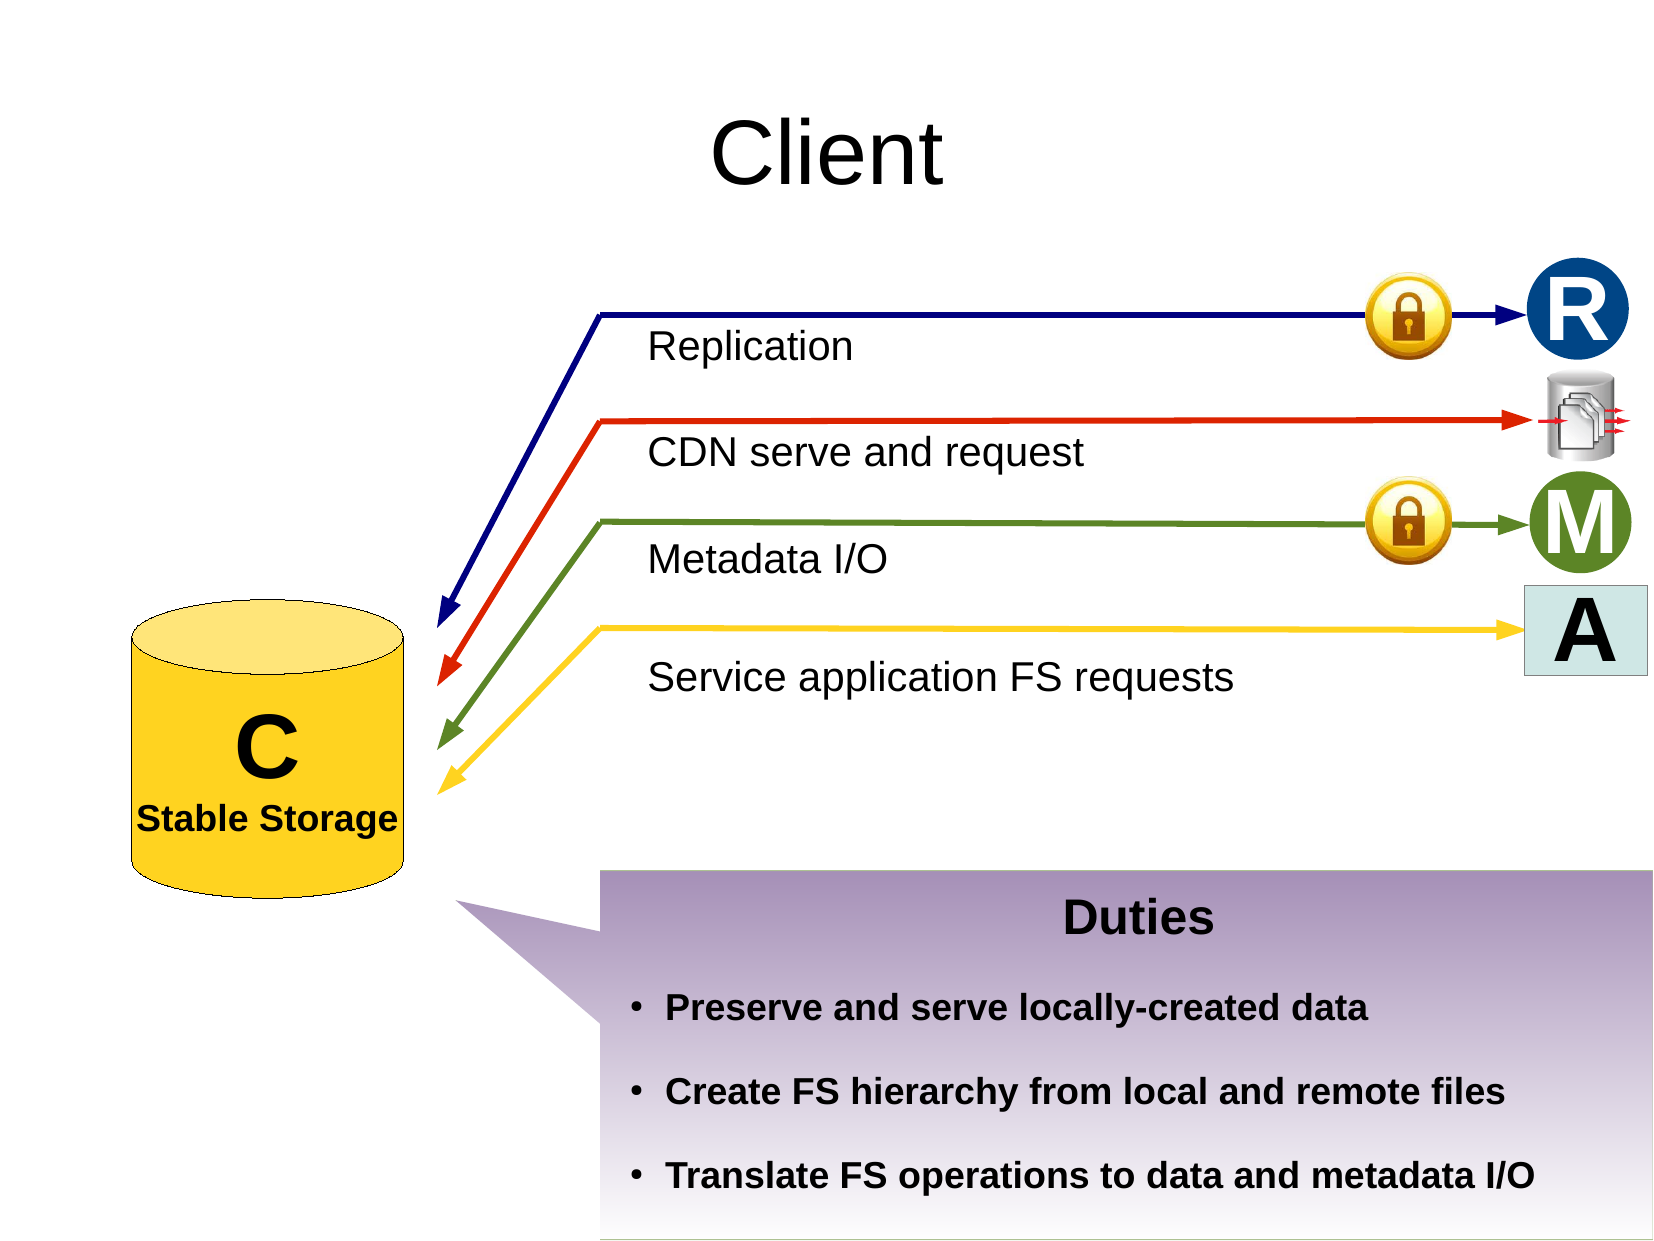

# Client
R
Replication
CDN serve and request
M
Metadata I/O
A
C
Stable Storage
Service application FS requests
Duties
Preserve and serve locally-created data
Create FS hierarchy from local and remote files
Translate FS operations to data and metadata I/O